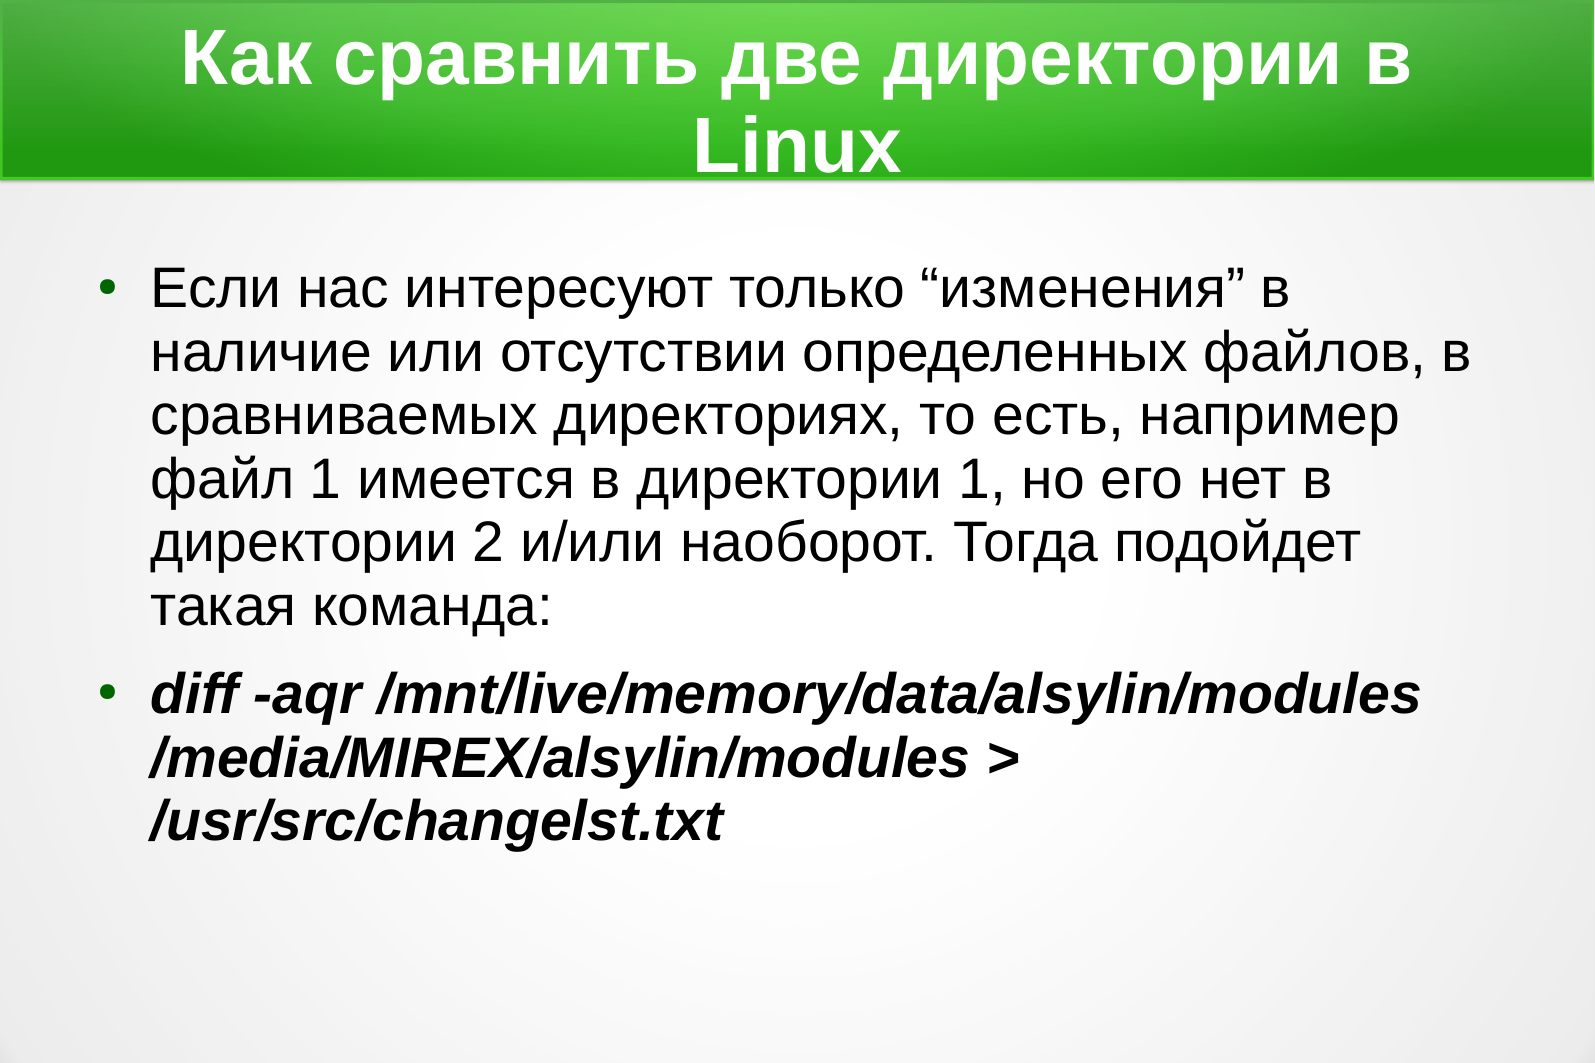

# Как сравнить две директории в Linux
Если нас интересуют только “изменения” в наличие или отсутствии определенных файлов, в сравниваемых директориях, то есть, например файл 1 имеется в директории 1, но его нет в директории 2 и/или наоборот. Тогда подойдет такая команда:
diff -aqr /mnt/live/memory/data/alsylin/modules /media/MIREX/alsylin/modules > /usr/src/changelst.txt